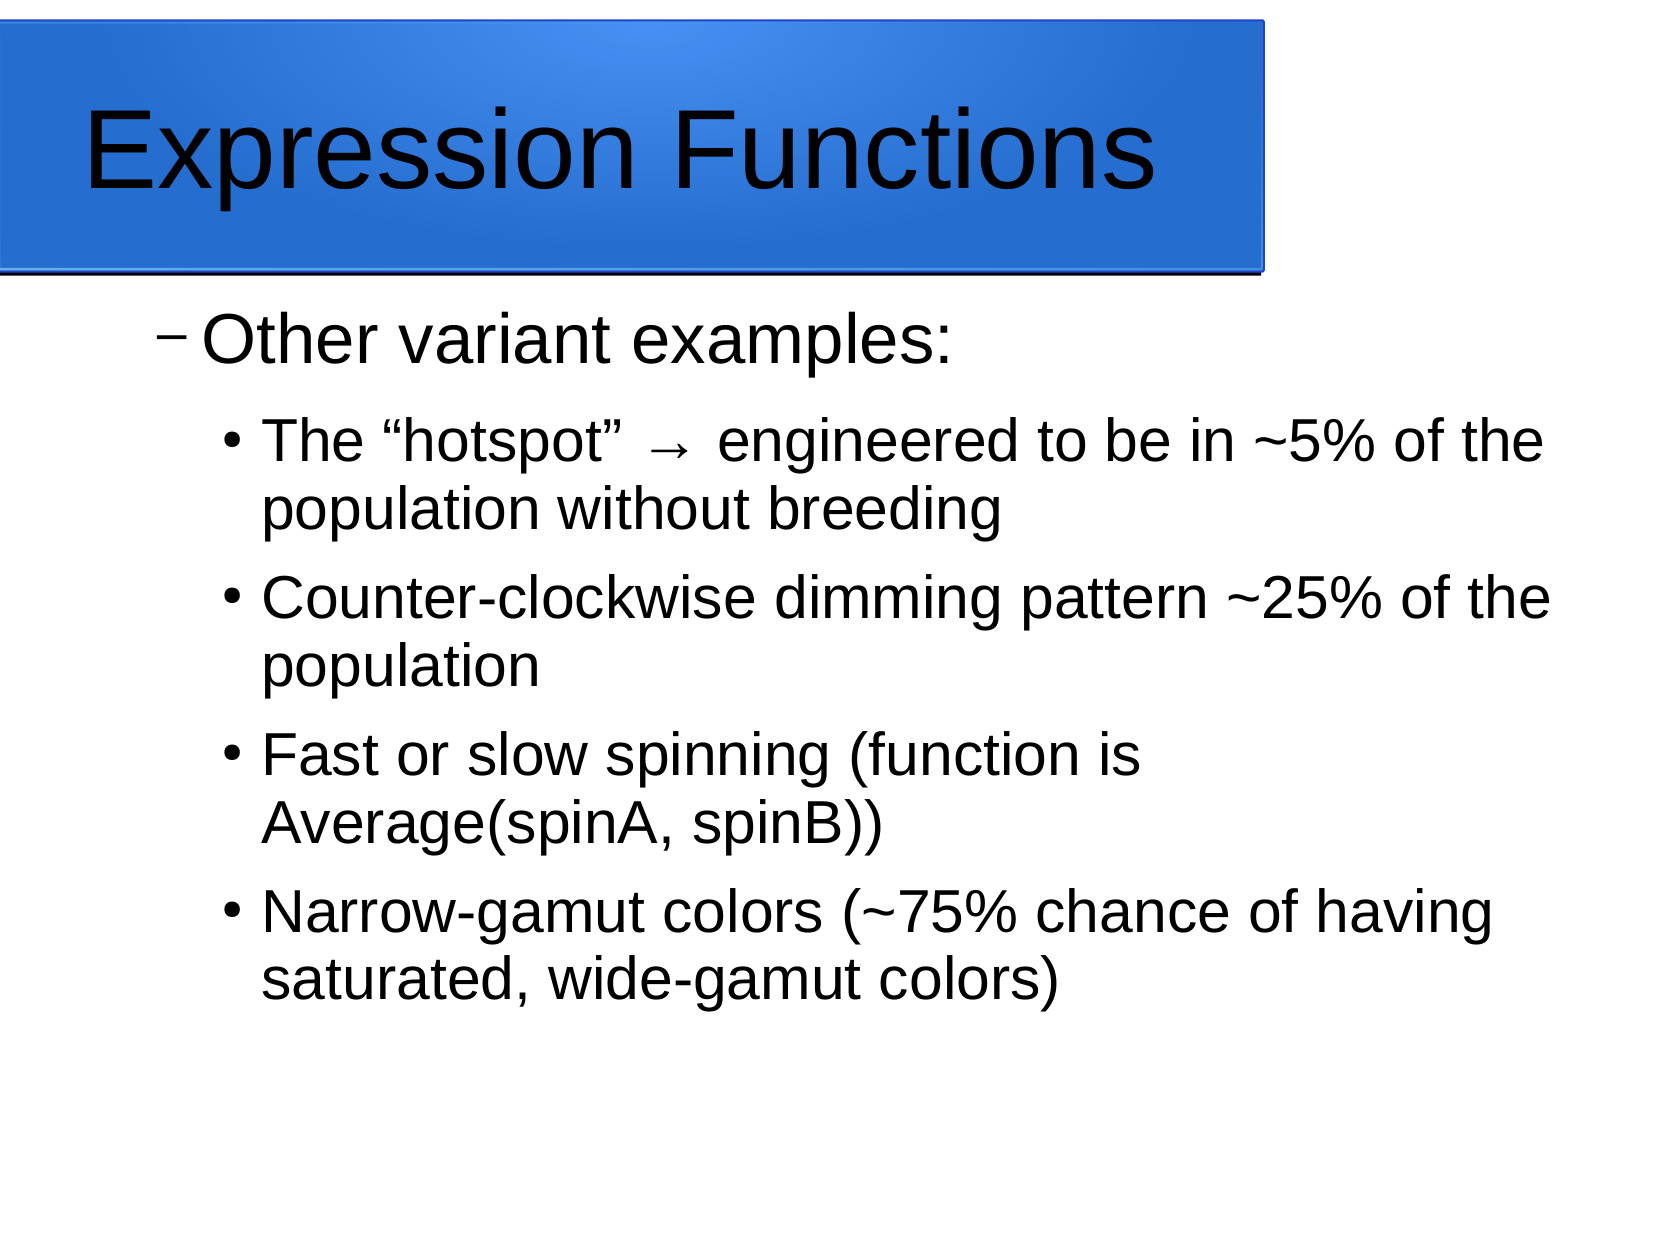

# Expression Functions
Other variant examples:
The “hotspot” → engineered to be in ~5% of the population without breeding
Counter-clockwise dimming pattern ~25% of the population
Fast or slow spinning (function is Average(spinA, spinB))
Narrow-gamut colors (~75% chance of having saturated, wide-gamut colors)